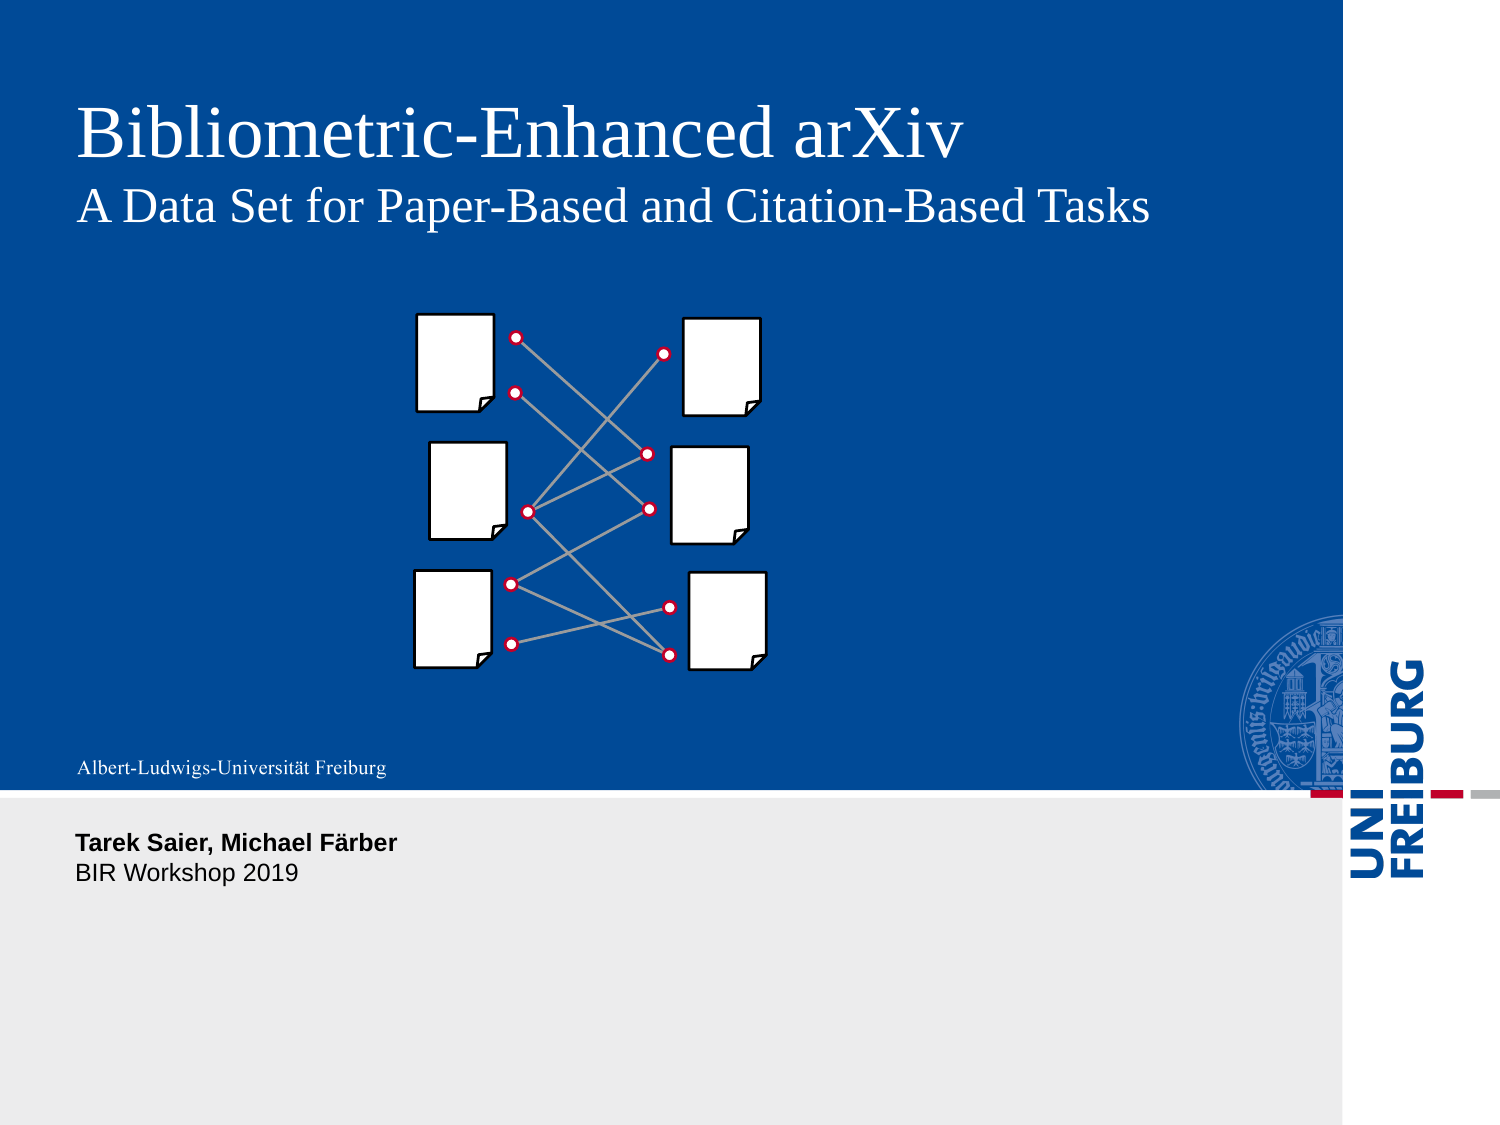

# Bibliometric-Enhanced arXiv A Data Set for Paper-Based and Citation-Based Tasks
Tarek Saier, Michael Färber
BIR Workshop 2019